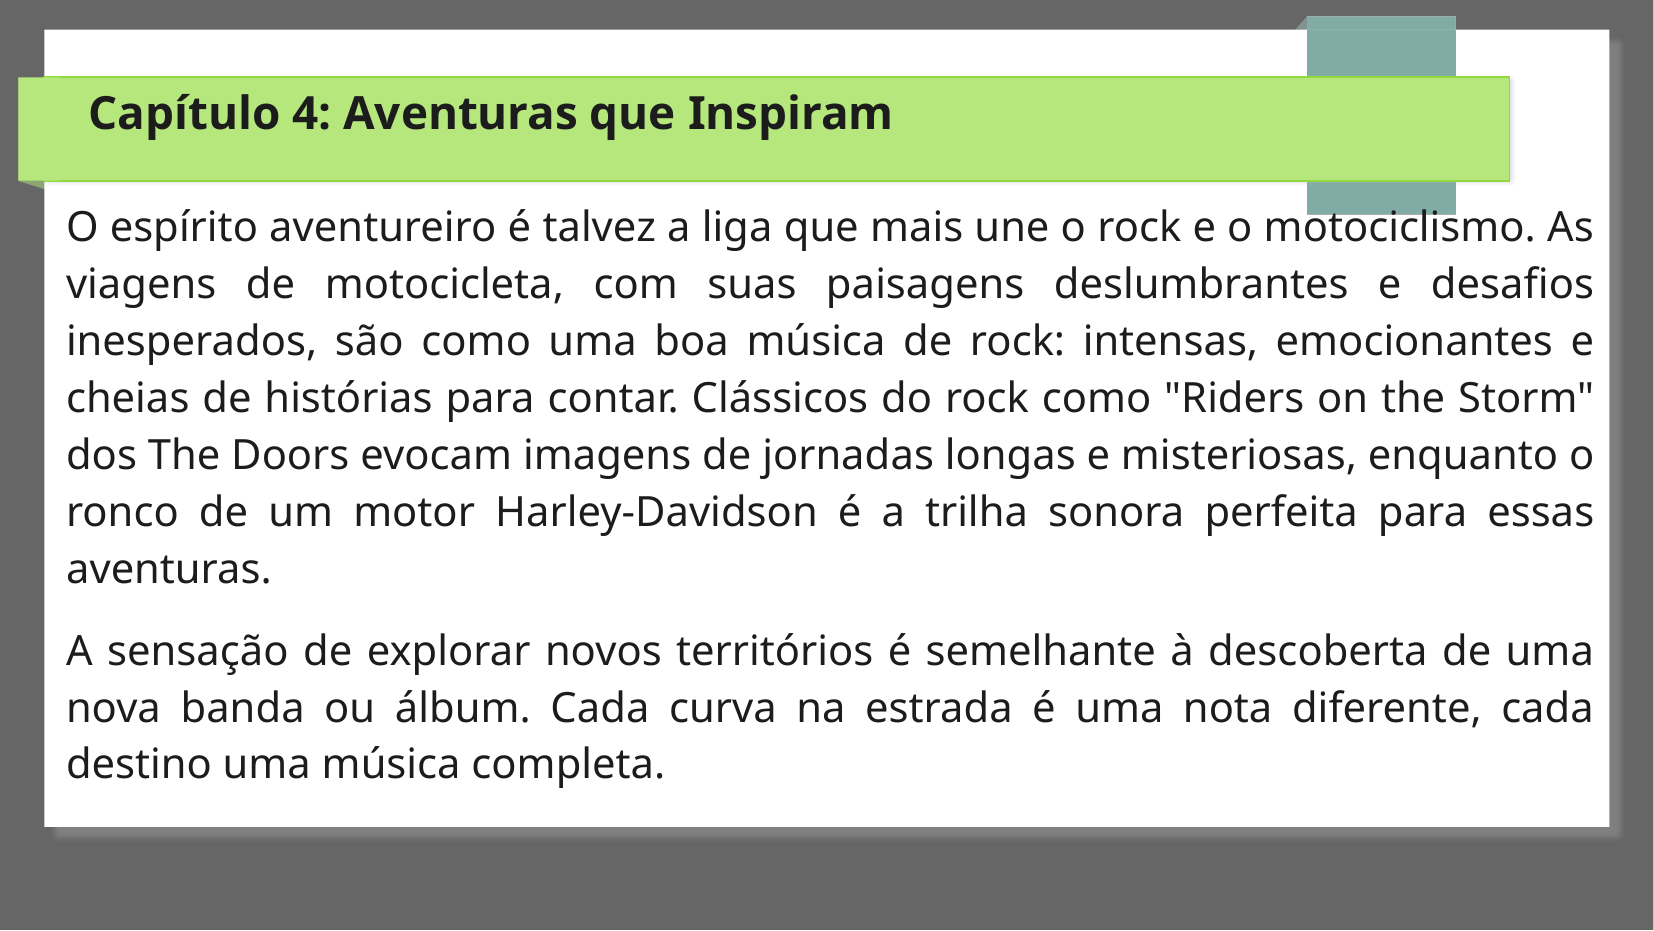

# Capítulo 4: Aventuras que Inspiram
O espírito aventureiro é talvez a liga que mais une o rock e o motociclismo. As viagens de motocicleta, com suas paisagens deslumbrantes e desafios inesperados, são como uma boa música de rock: intensas, emocionantes e cheias de histórias para contar. Clássicos do rock como "Riders on the Storm" dos The Doors evocam imagens de jornadas longas e misteriosas, enquanto o ronco de um motor Harley-Davidson é a trilha sonora perfeita para essas aventuras.
A sensação de explorar novos territórios é semelhante à descoberta de uma nova banda ou álbum. Cada curva na estrada é uma nota diferente, cada destino uma música completa.